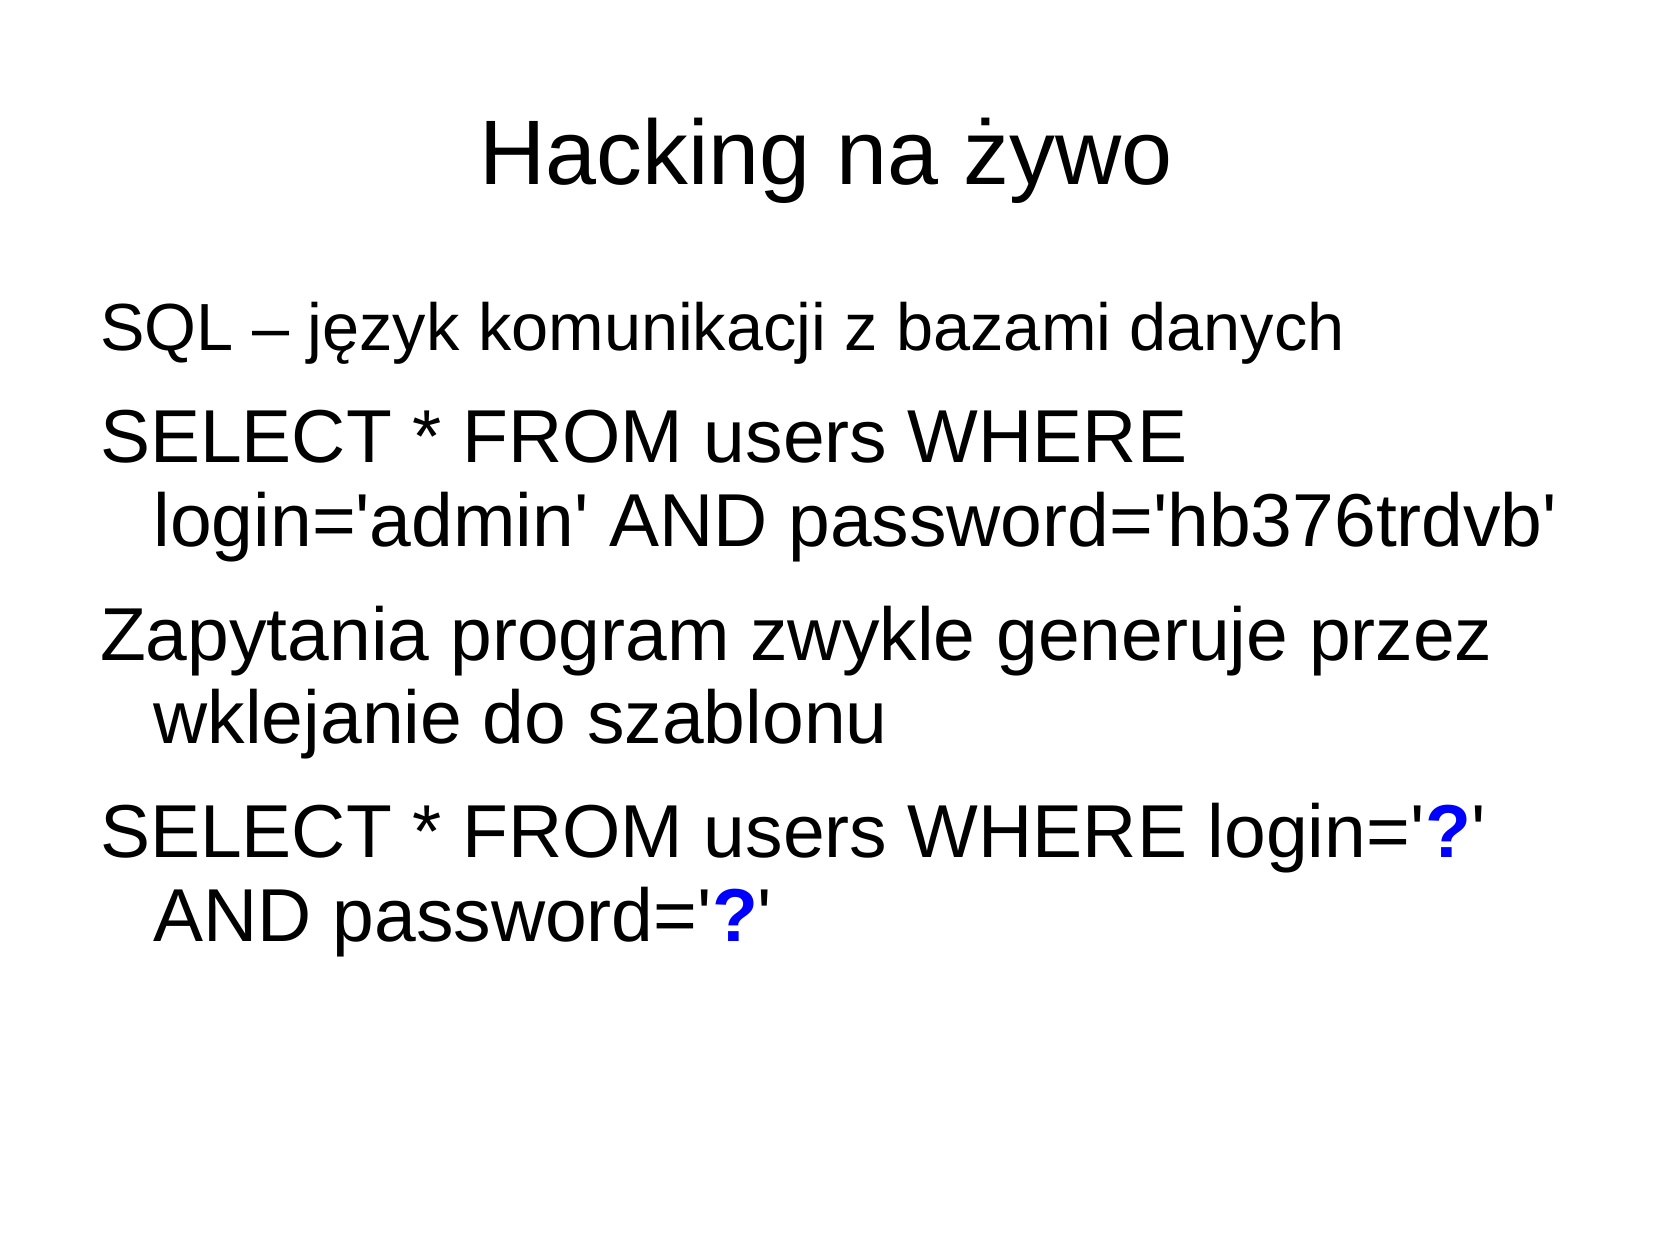

# Hacking na żywo
SQL – język komunikacji z bazami danych
SELECT * FROM users WHERE login='admin' AND password='hb376trdvb'
Zapytania program zwykle generuje przez wklejanie do szablonu
SELECT * FROM users WHERE login='?' AND password='?'